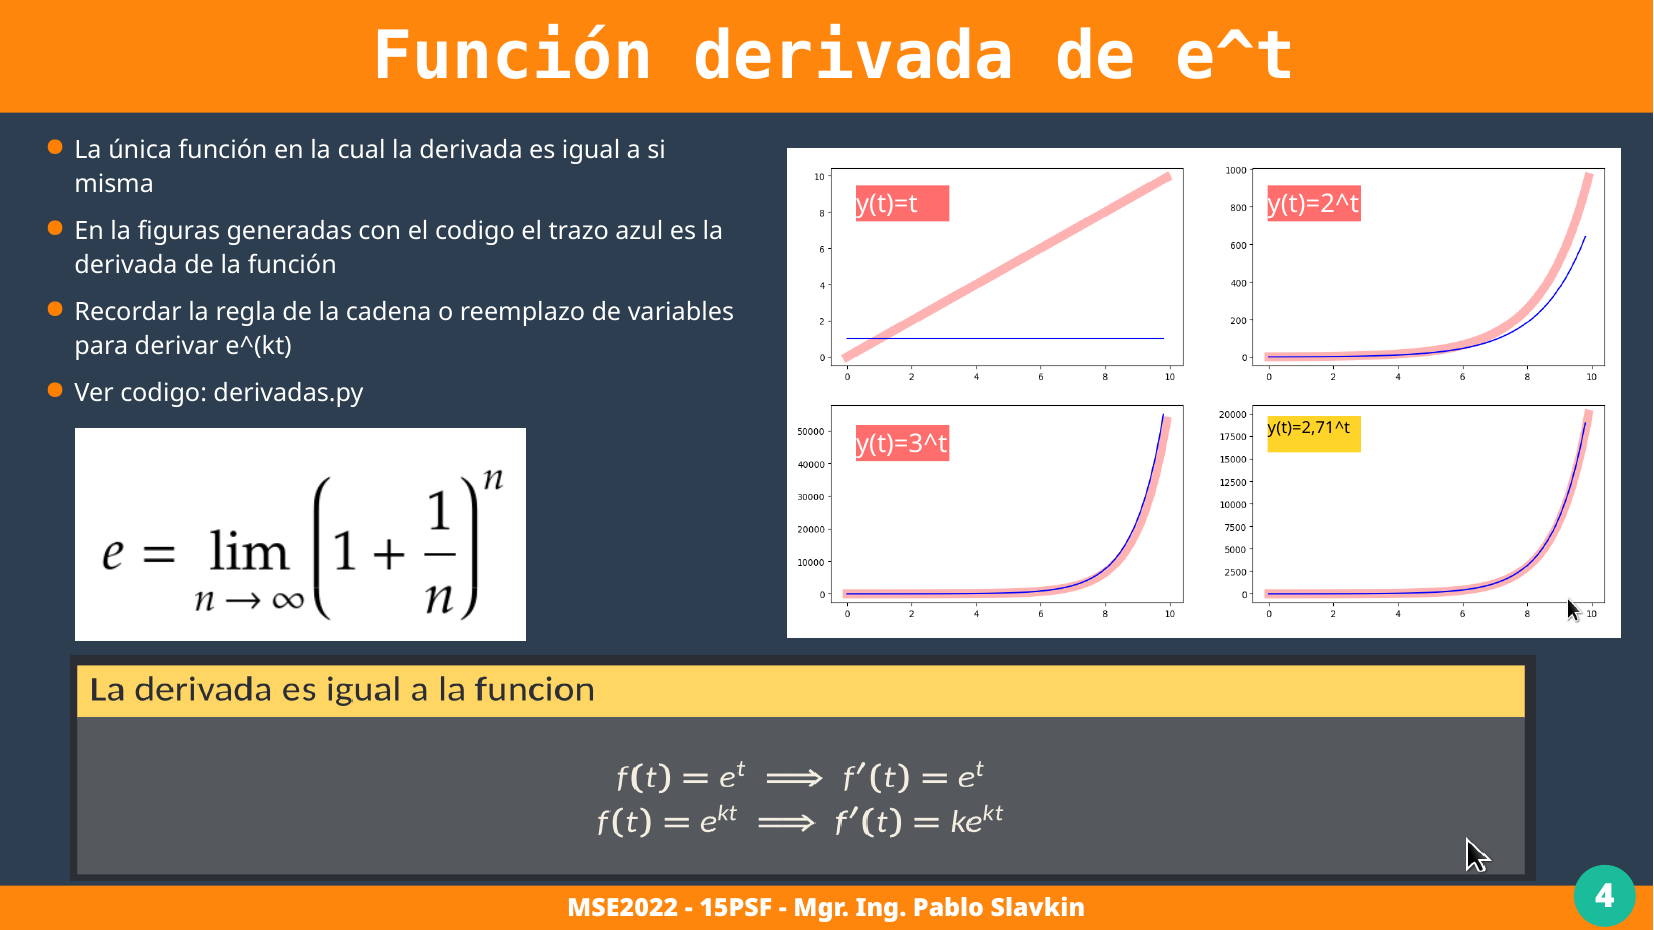

# Función derivada de e^t
La única función en la cual la derivada es igual a si misma
En la figuras generadas con el codigo el trazo azul es la derivada de la función
Recordar la regla de la cadena o reemplazo de variables para derivar e^(kt)
Ver codigo: derivadas.py
y(t)=t
y(t)=2^t
y(t)=2,71^t
y(t)=3^t
MSE2022 - 15PSF - Mgr. Ing. Pablo Slavkin